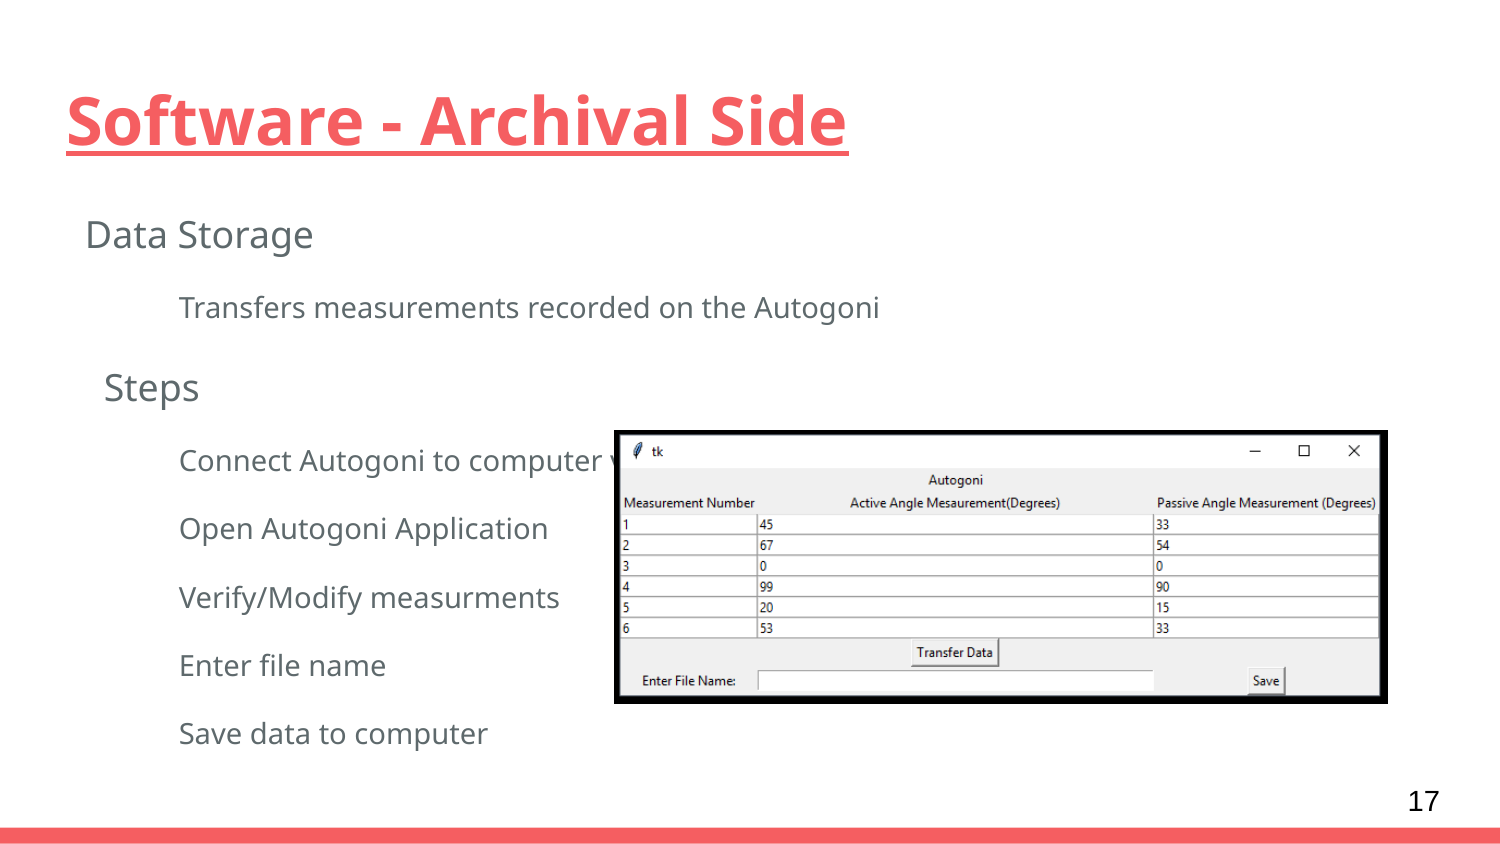

# Software - Archival Side
Data Storage
Transfers measurements recorded on the Autogoni
Steps
Connect Autogoni to computer via USB
Open Autogoni Application
Verify/Modify measurments
Enter file name
Save data to computer